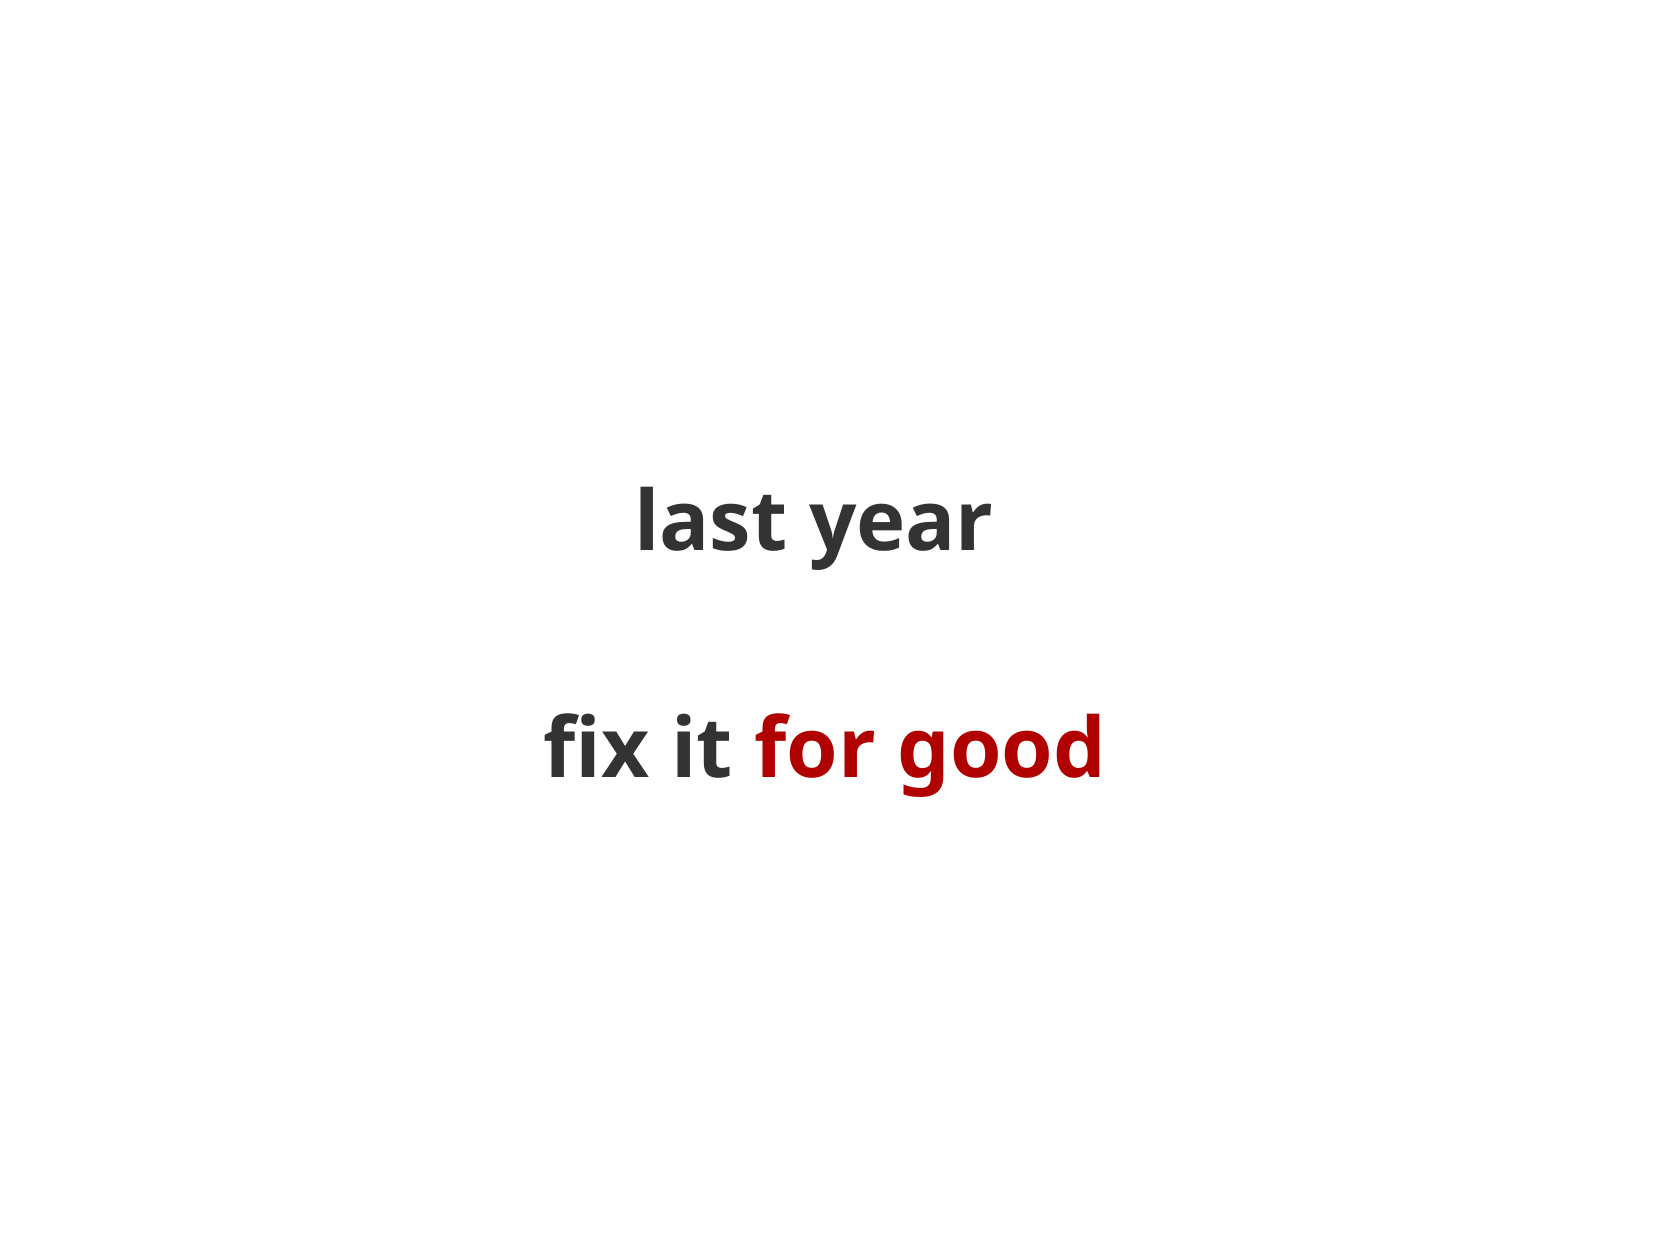

#
last year
fix it for good